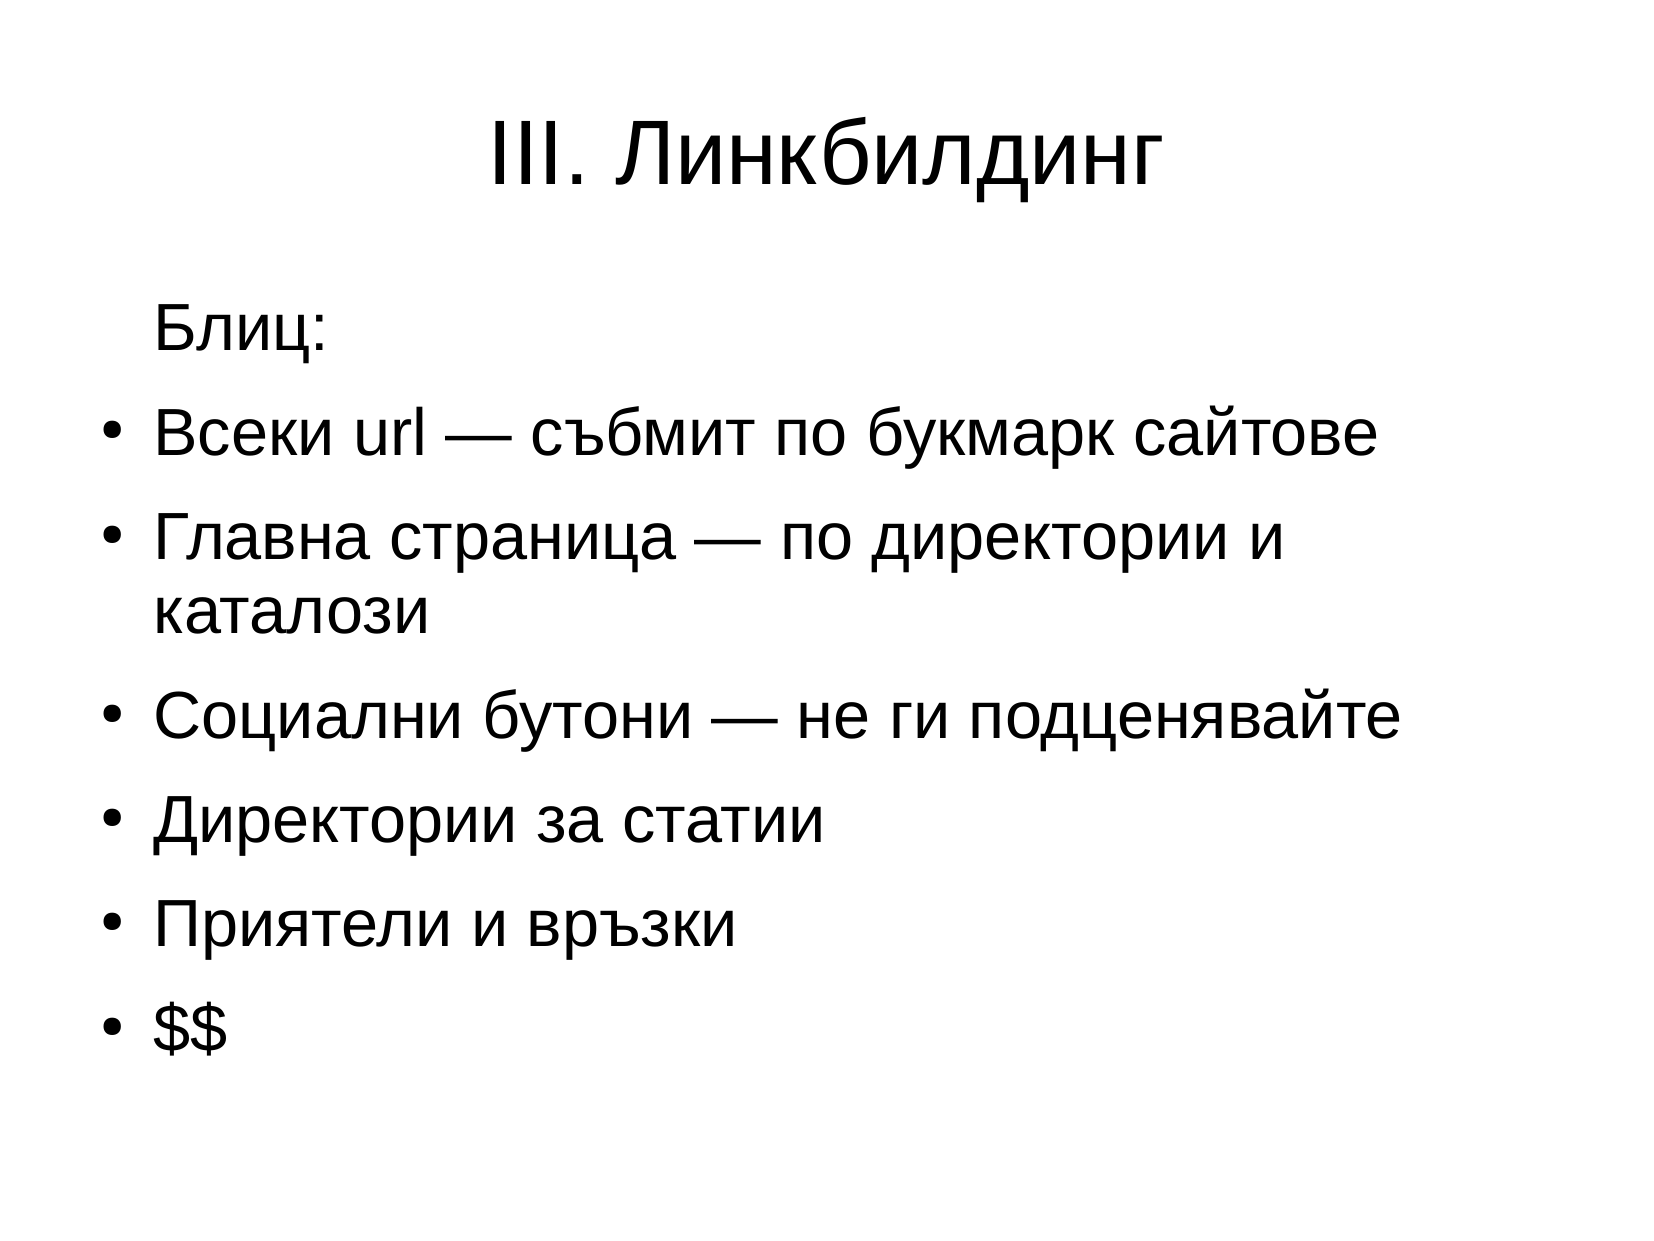

# III. Линкбилдинг
Блиц:
Всеки url — събмит по букмарк сайтове
Главна страница — по директории и каталози
Социални бутони — не ги подценявайте
Директории за статии
Приятели и връзки
$$